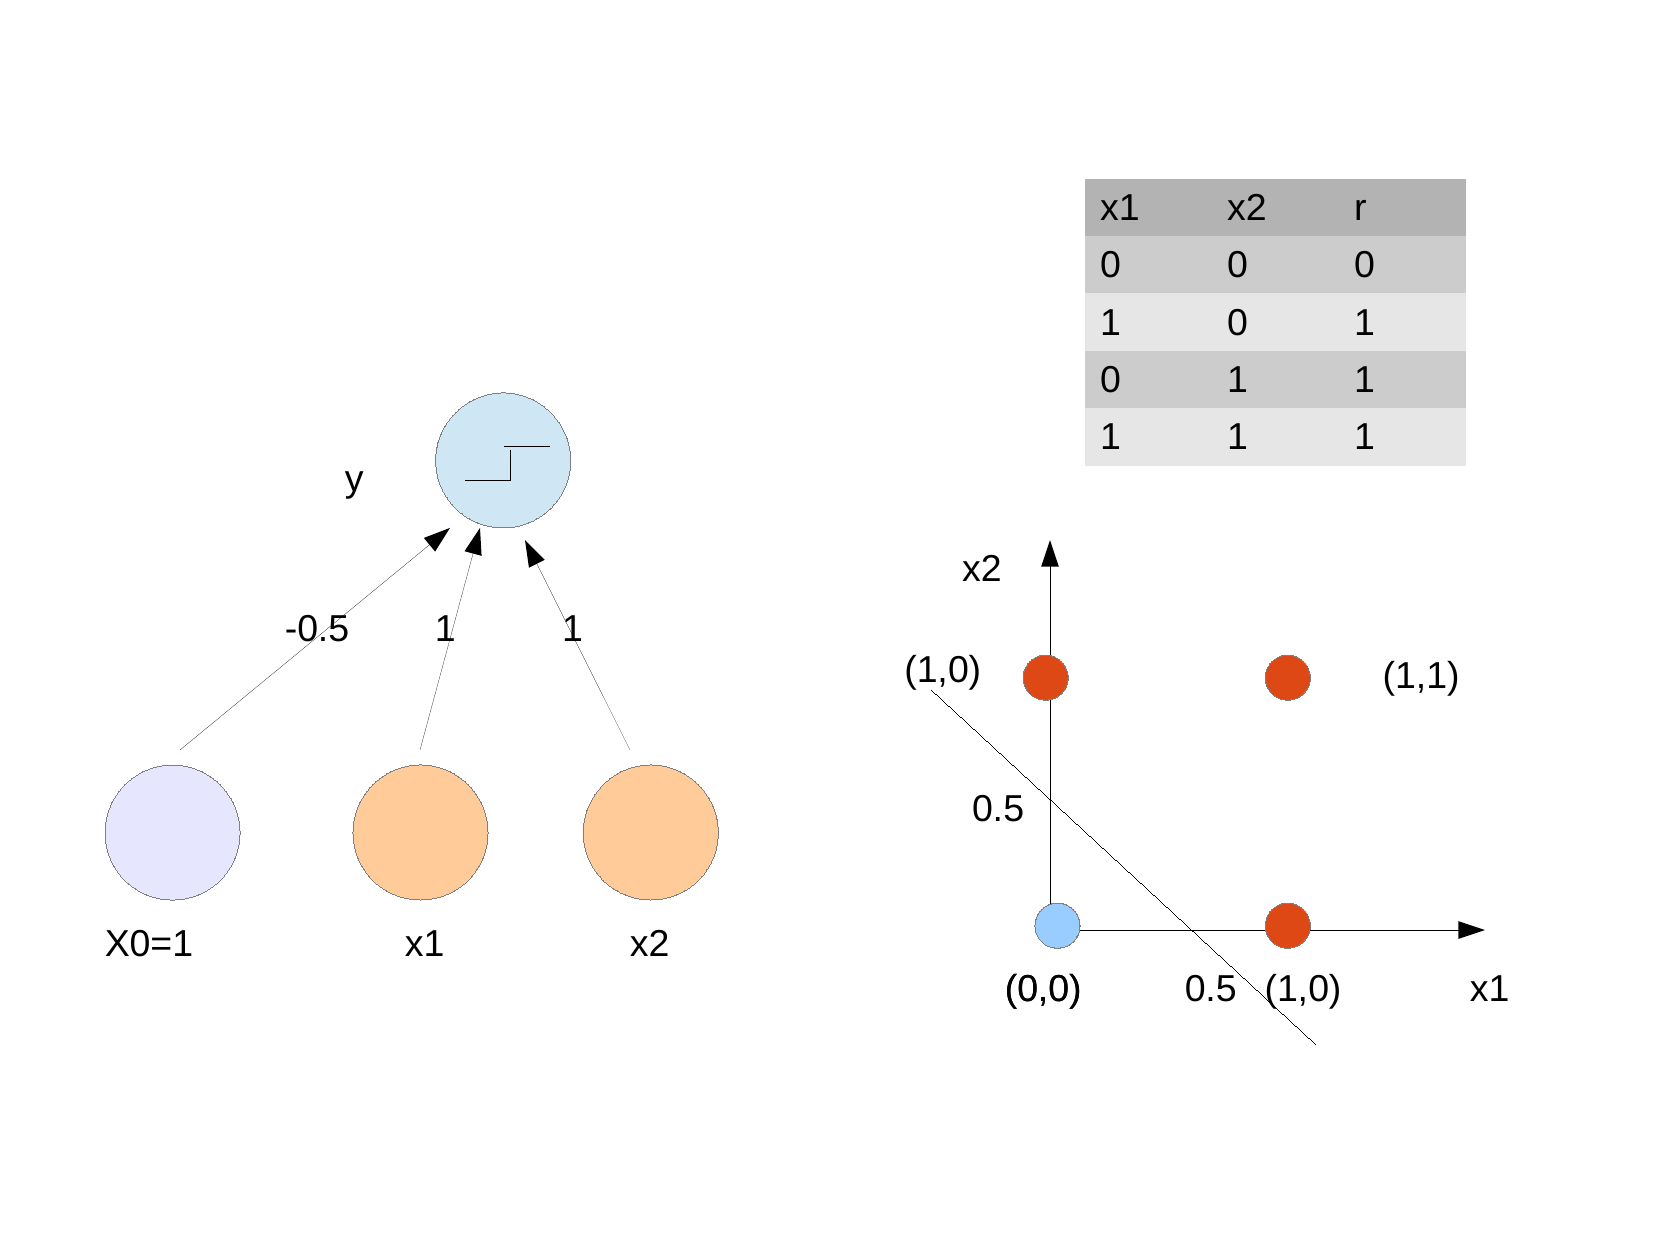

| x1 | x2 | r |
| --- | --- | --- |
| 0 | 0 | 0 |
| 1 | 0 | 1 |
| 0 | 1 | 1 |
| 1 | 1 | 1 |
y
x2
-0.5		1	 1
(1,0)
(1,1)
0.5
X0=1			x1			x2
(0,0)
(0,0)
0.5
(1,0)
x1